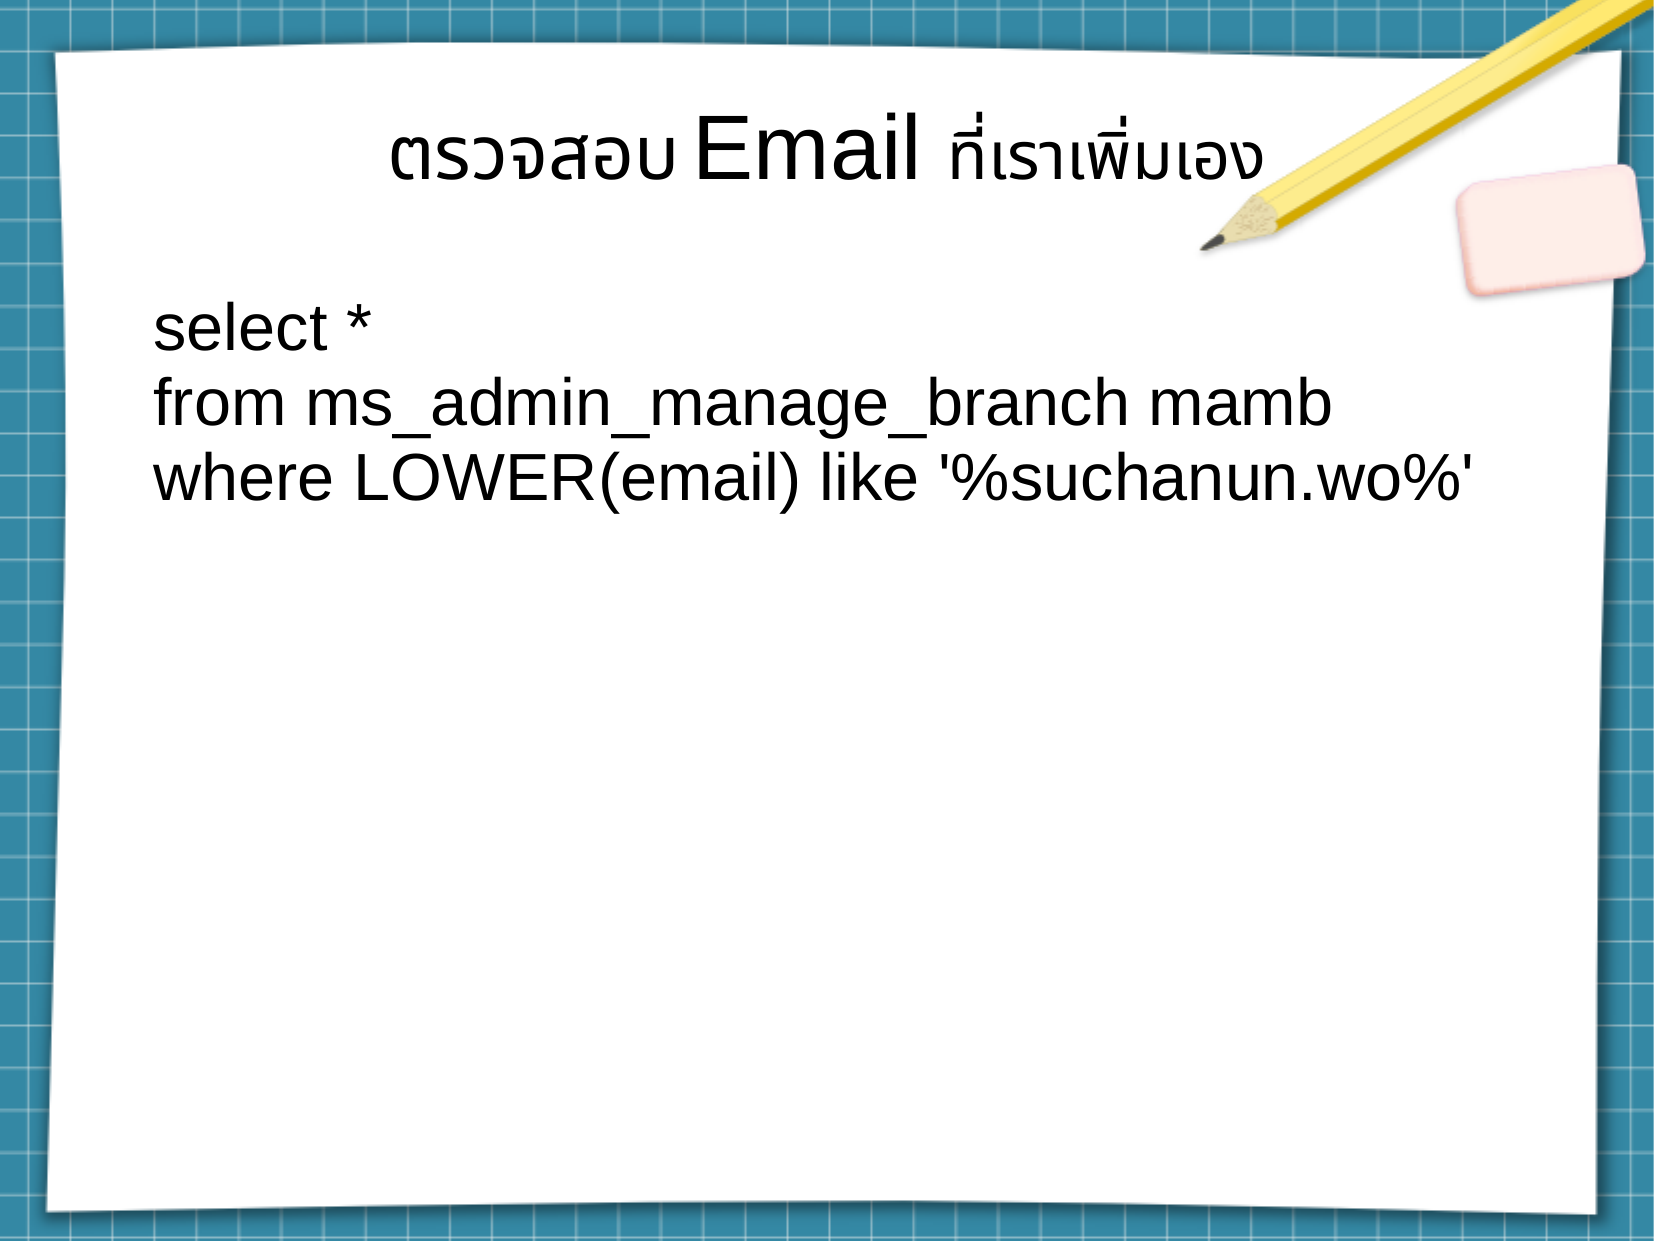

# ตรวจสอบ Email ที่เราเพิ่มเอง
select *
from ms_admin_manage_branch mamb
where LOWER(email) like '%suchanun.wo%'